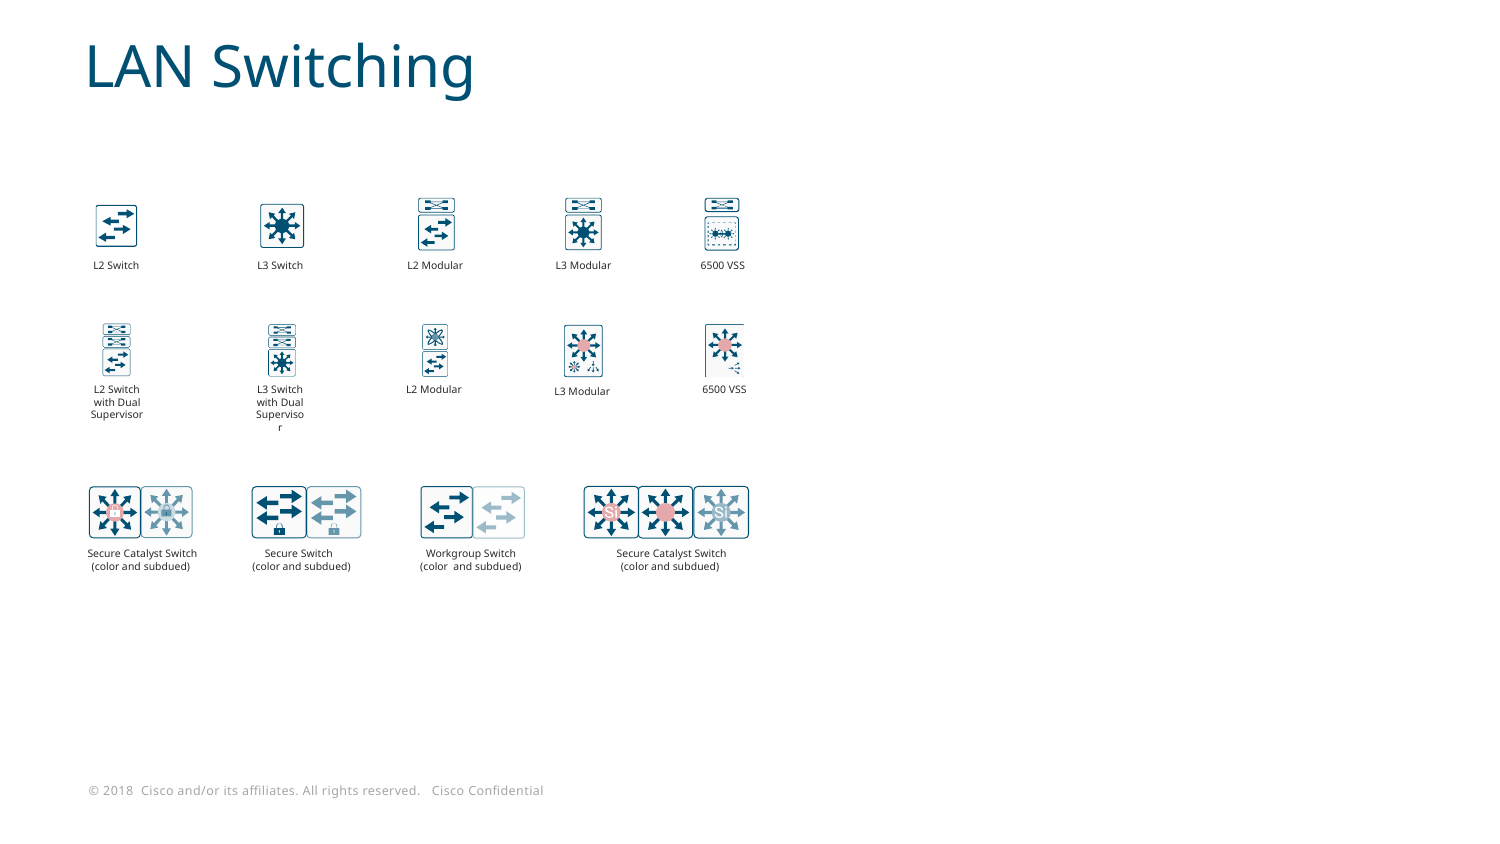

# LAN Switching
L2 Switch
L3 Switch
L2 Modular
L3 Modular
6500 VSS
L2 Switch with Dual Supervisor
L3 Switch with Dual Supervisor
L2 Modular
6500 VSS
L3 Modular
Secure Catalyst Switch
(color and subdued)
Secure Switch
(color and subdued)
Workgroup Switch (color and subdued)
Secure Catalyst Switch
(color and subdued)